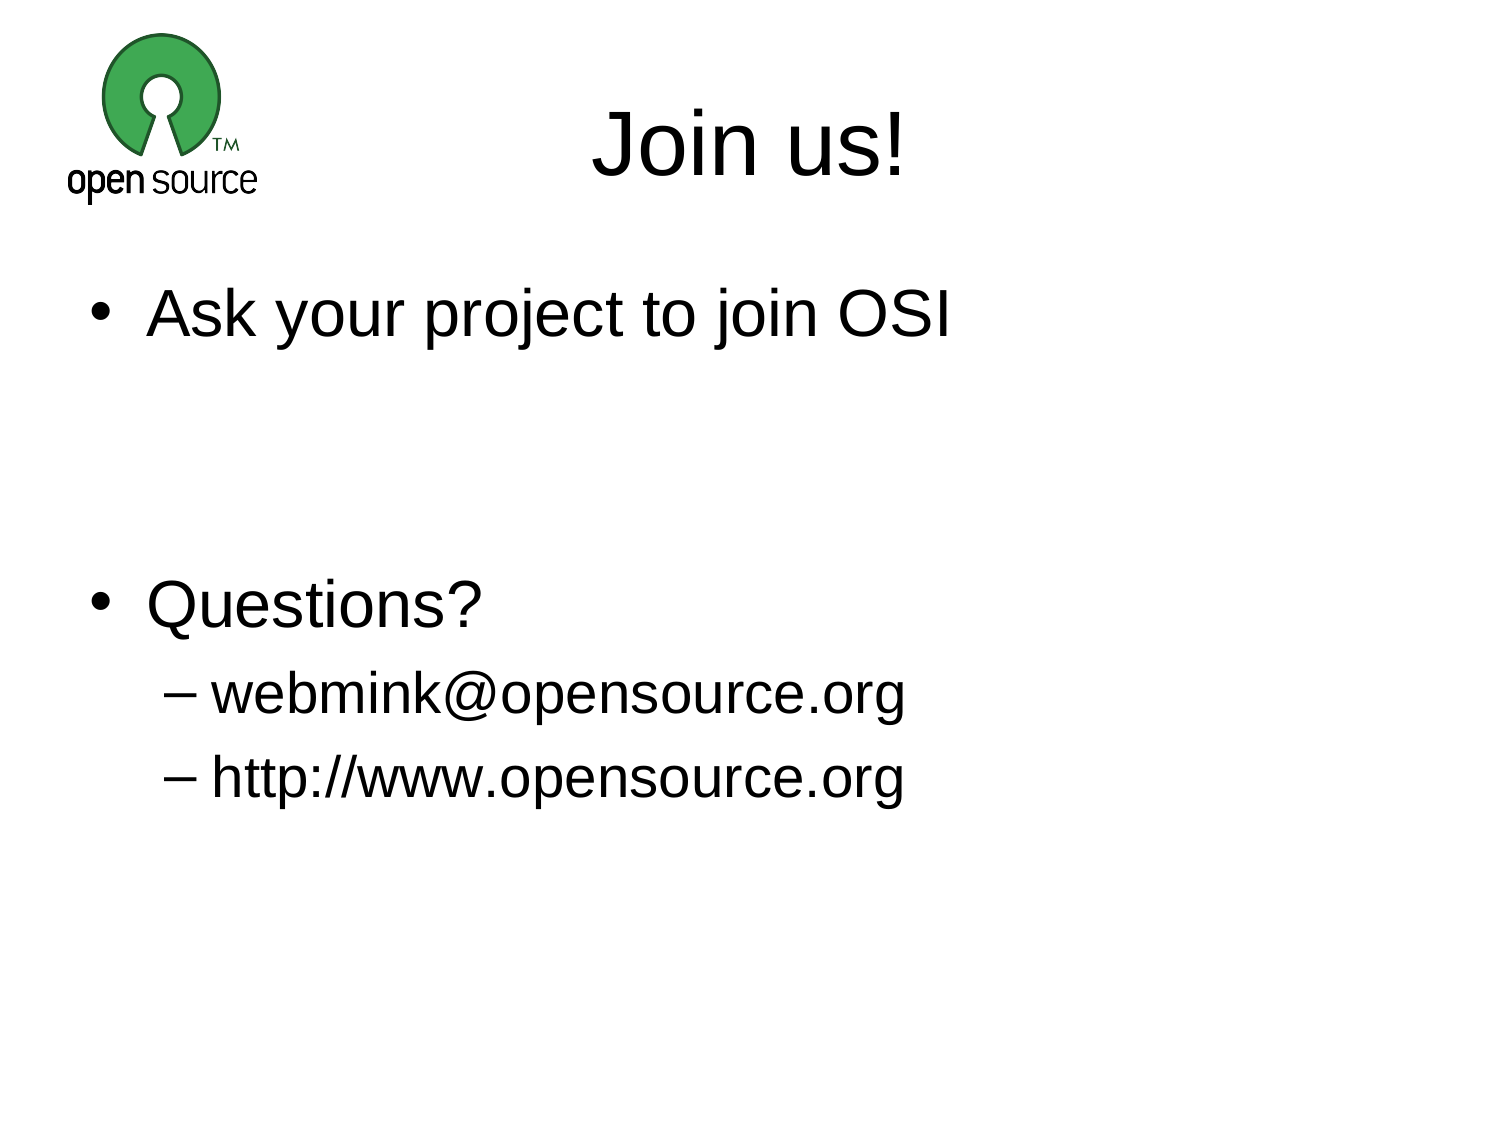

# Join us!
Ask your project to join OSI
Questions?
webmink@opensource.org
http://www.opensource.org